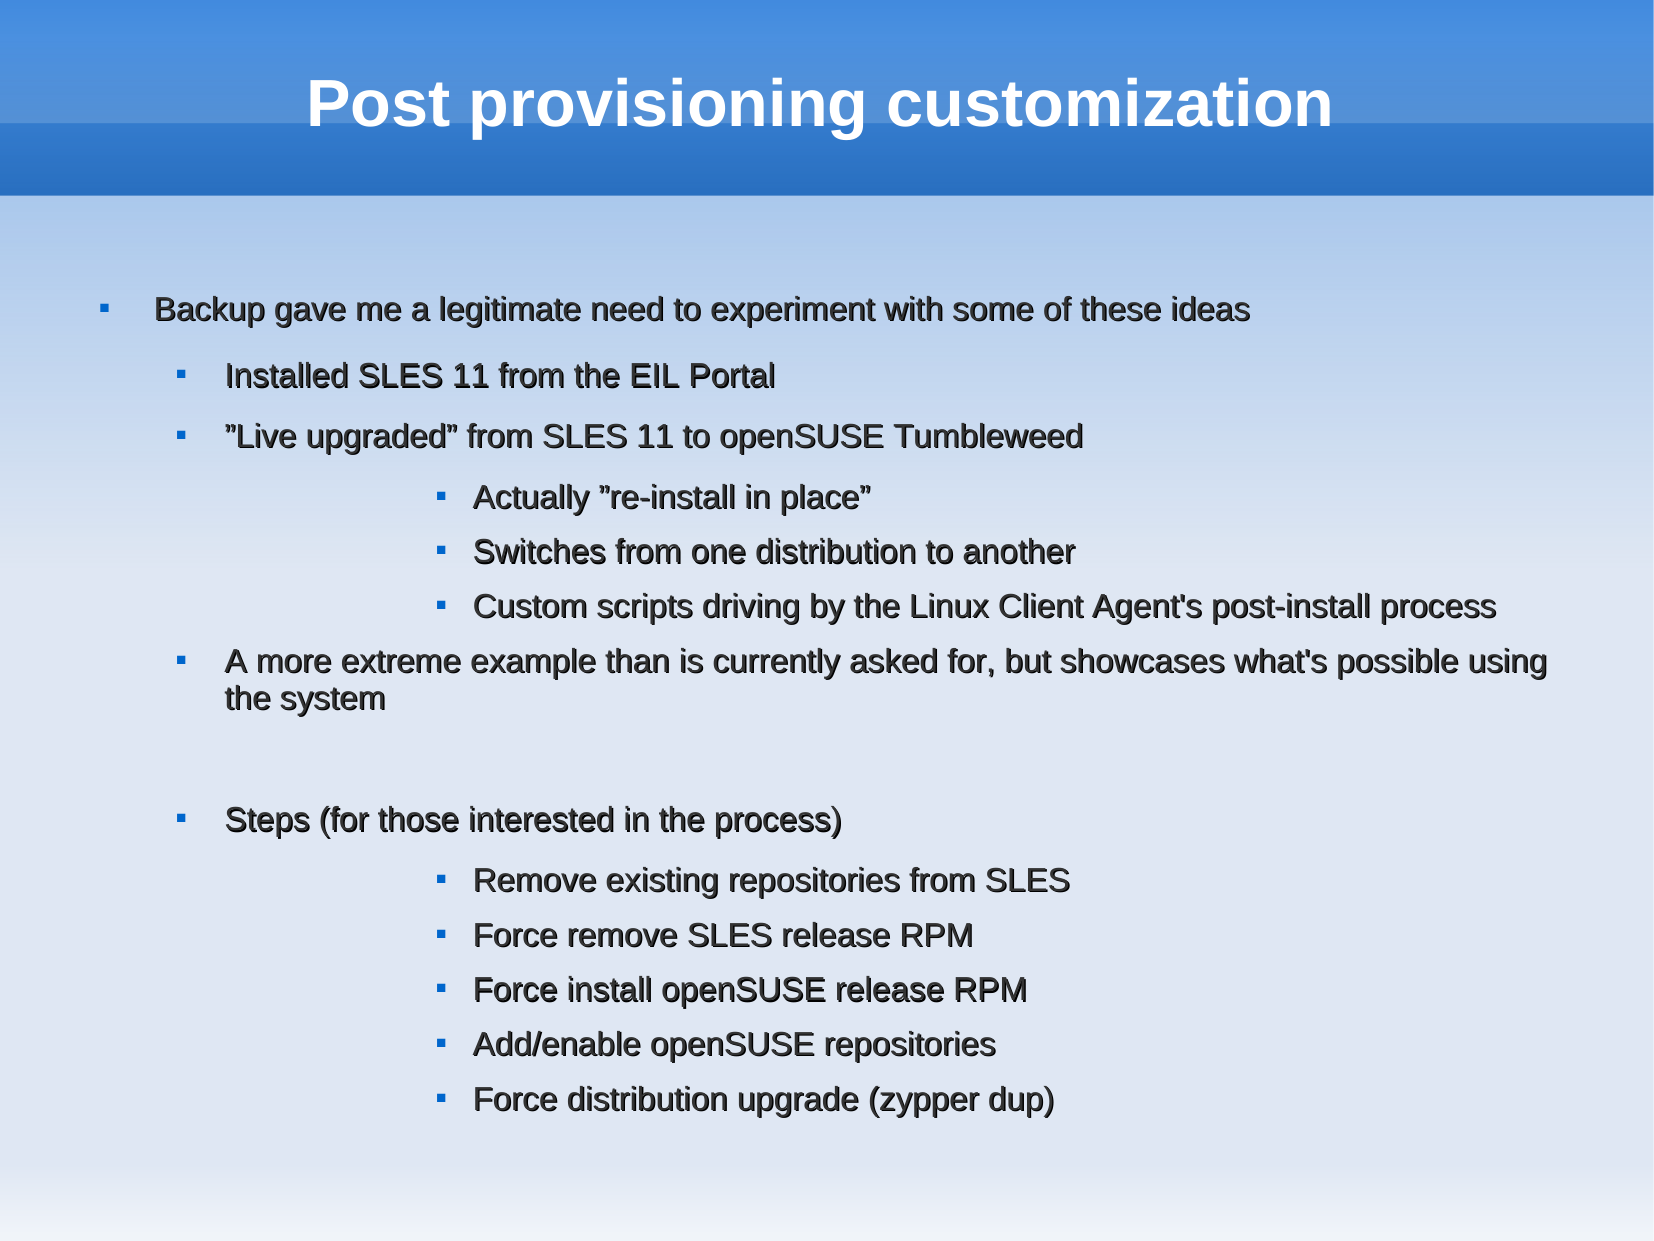

# Post provisioning customization
Backup gave me a legitimate need to experiment with some of these ideas
Installed SLES 11 from the EIL Portal
”Live upgraded” from SLES 11 to openSUSE Tumbleweed
Actually ”re-install in place”
Switches from one distribution to another
Custom scripts driving by the Linux Client Agent's post-install process
A more extreme example than is currently asked for, but showcases what's possible using the system
Steps (for those interested in the process)
Remove existing repositories from SLES
Force remove SLES release RPM
Force install openSUSE release RPM
Add/enable openSUSE repositories
Force distribution upgrade (zypper dup)